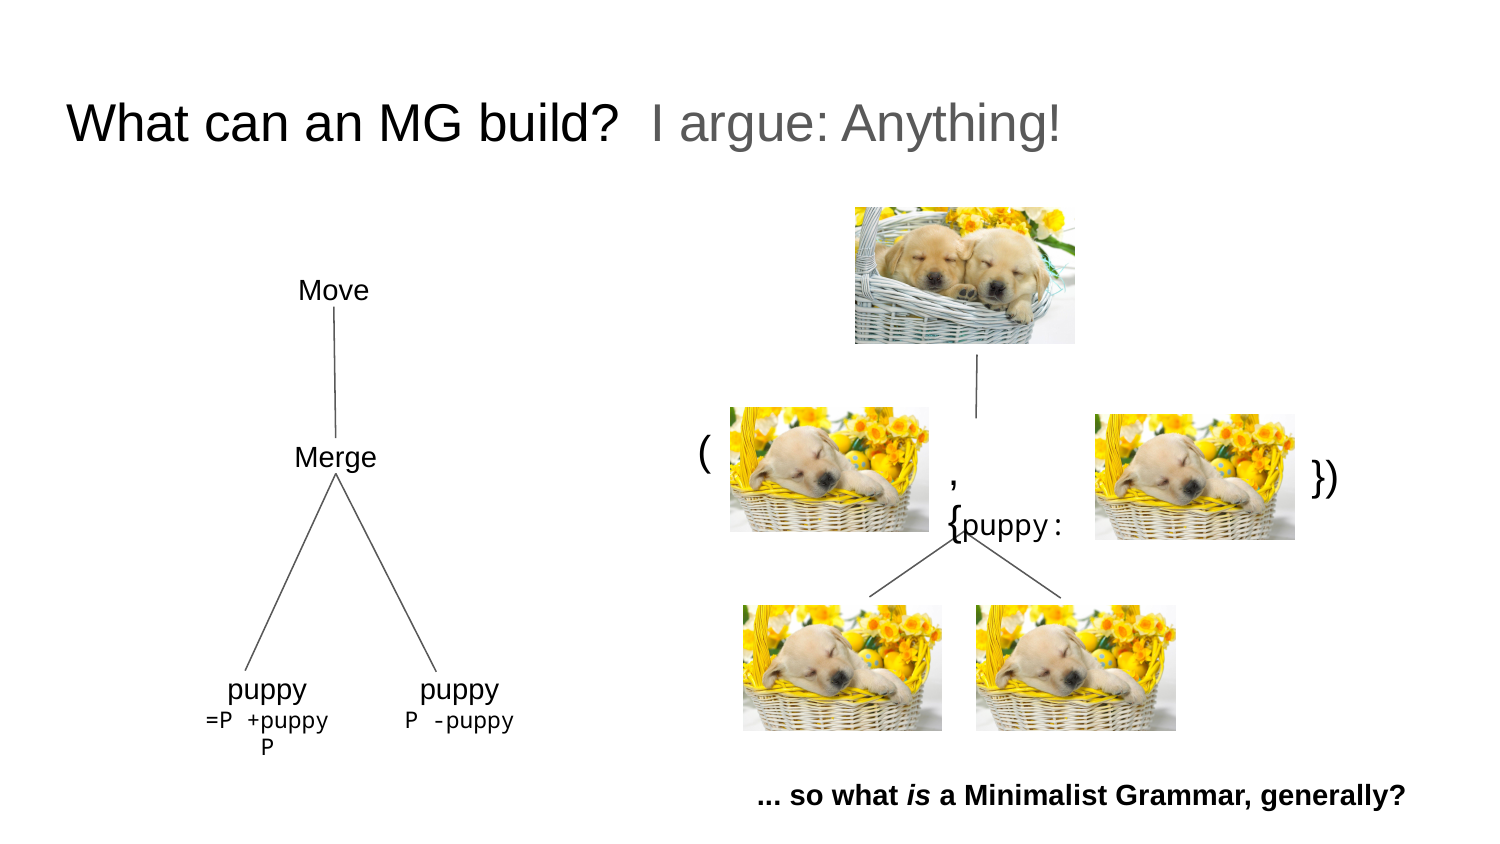

# What can an MG build? I argue: Anything!
(
, {puppy:
})
Move
Merge
puppy
=P +puppy P
puppy
P -puppy
... so what is a Minimalist Grammar, generally?